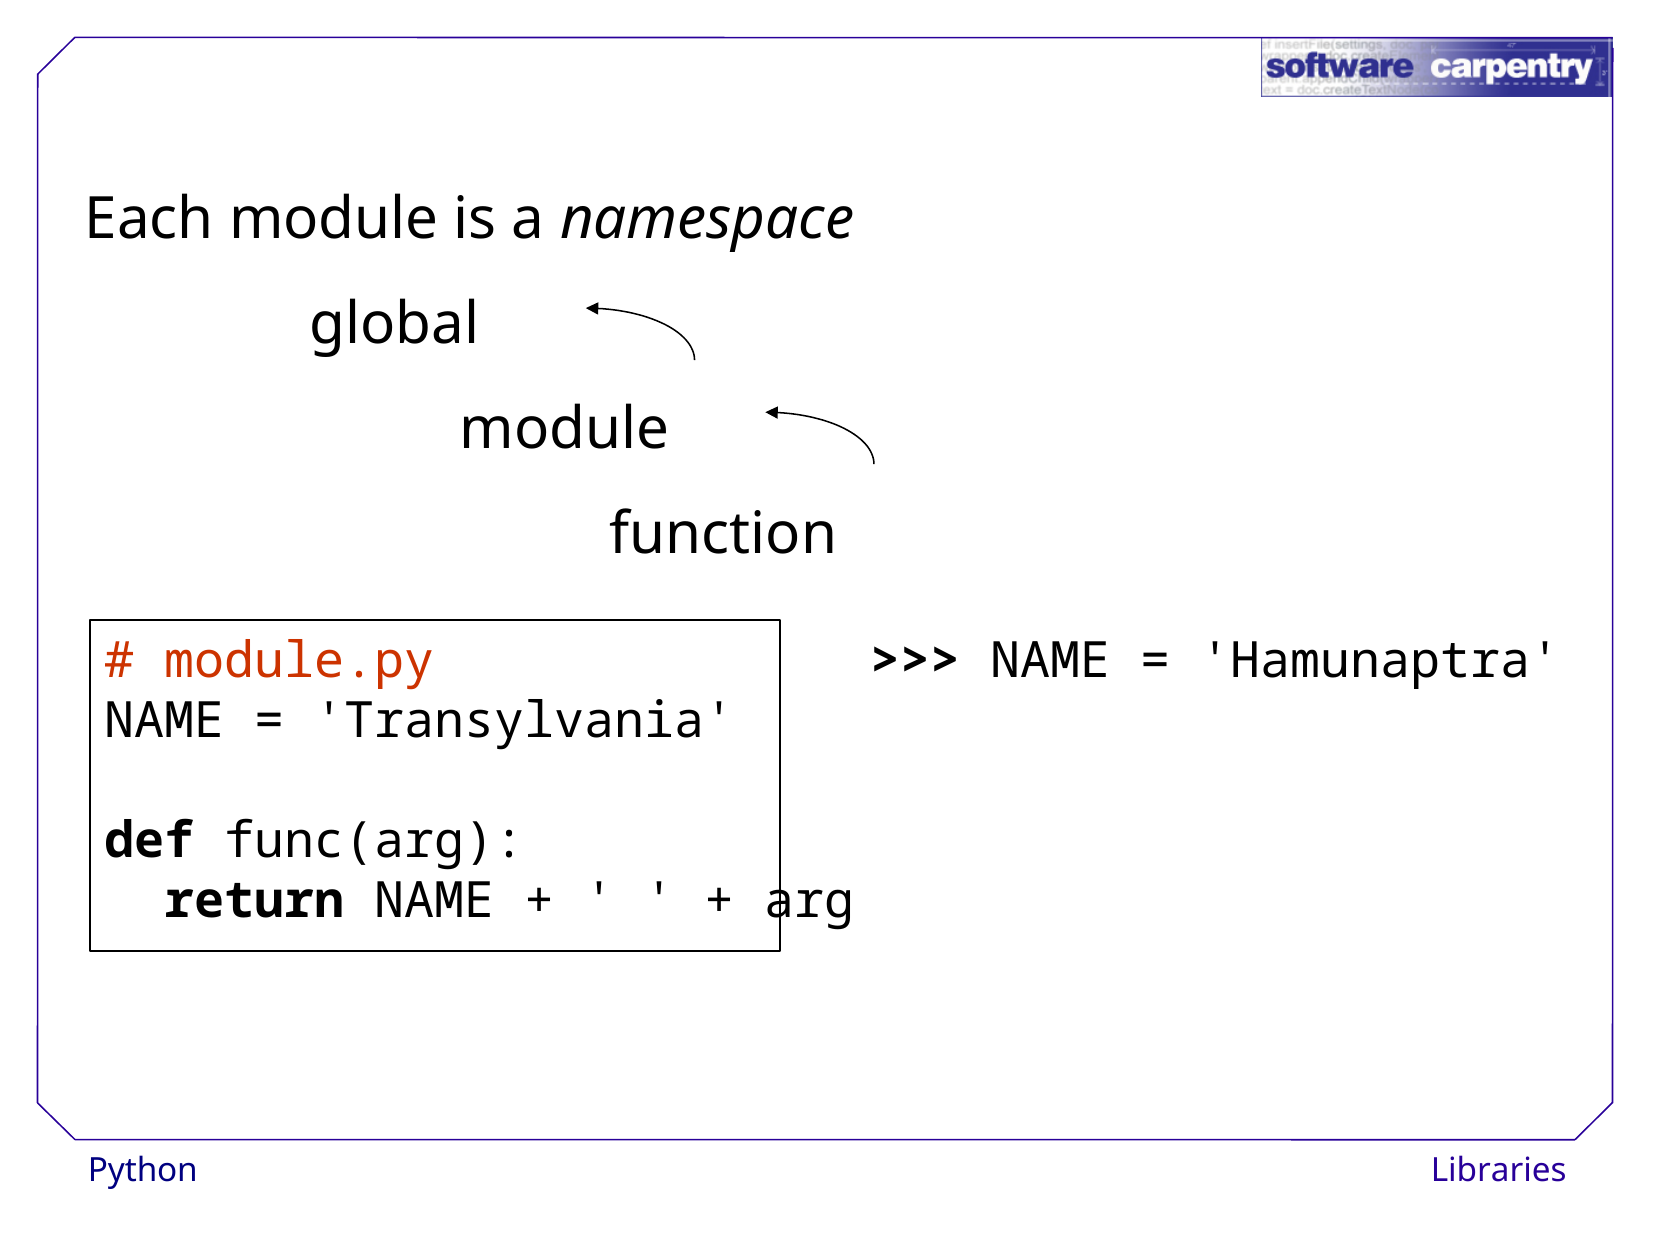

Each module is a namespace
			global
					module
							function
>>> NAME = 'Hamunaptra'
# module.py
NAME = 'Transylvania'
def func(arg):
 return NAME + ' ' + arg